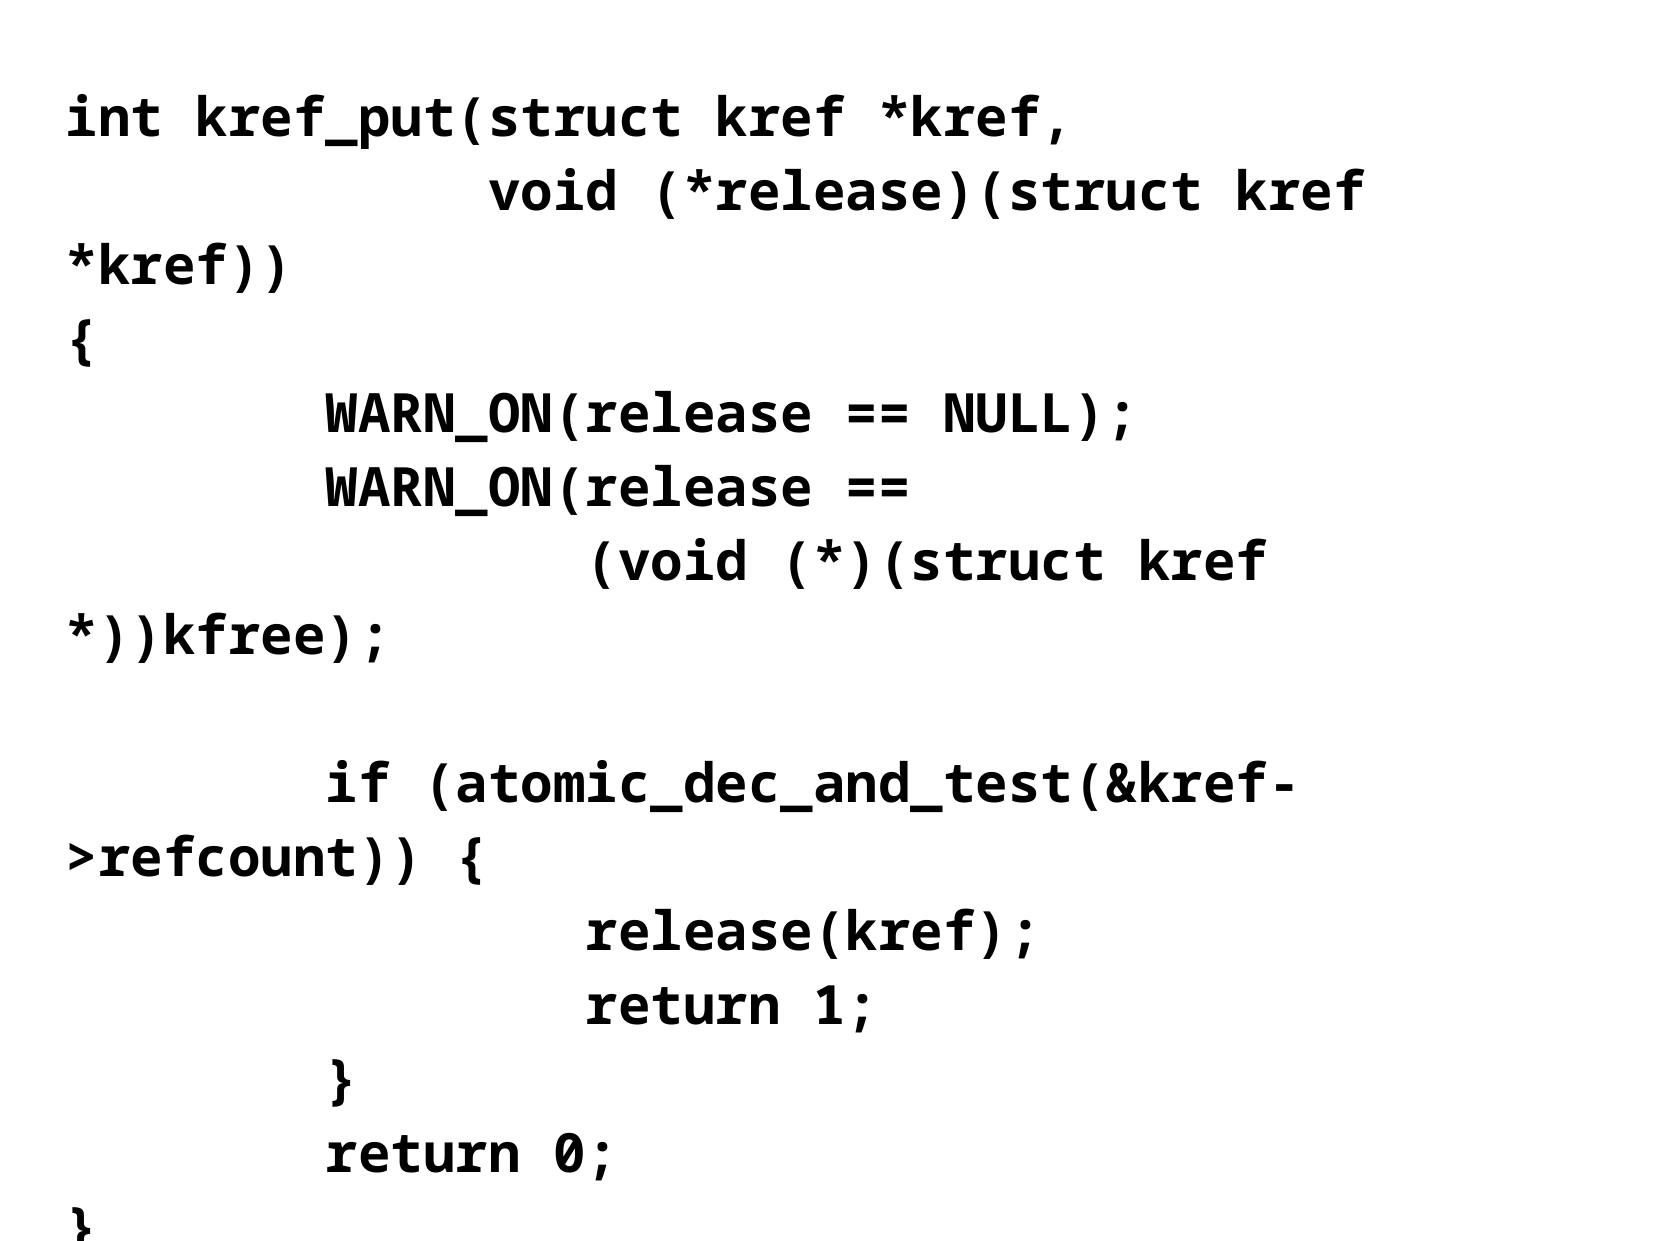

int kref_put(struct kref *kref,
 void (*release)(struct kref *kref))
{
 WARN_ON(release == NULL);
 WARN_ON(release ==
 (void (*)(struct kref *))kfree);
 if (atomic_dec_and_test(&kref->refcount)) {
 release(kref);
 return 1;
 }
 return 0;
}
2.6.20 to 2.6.24-rc8